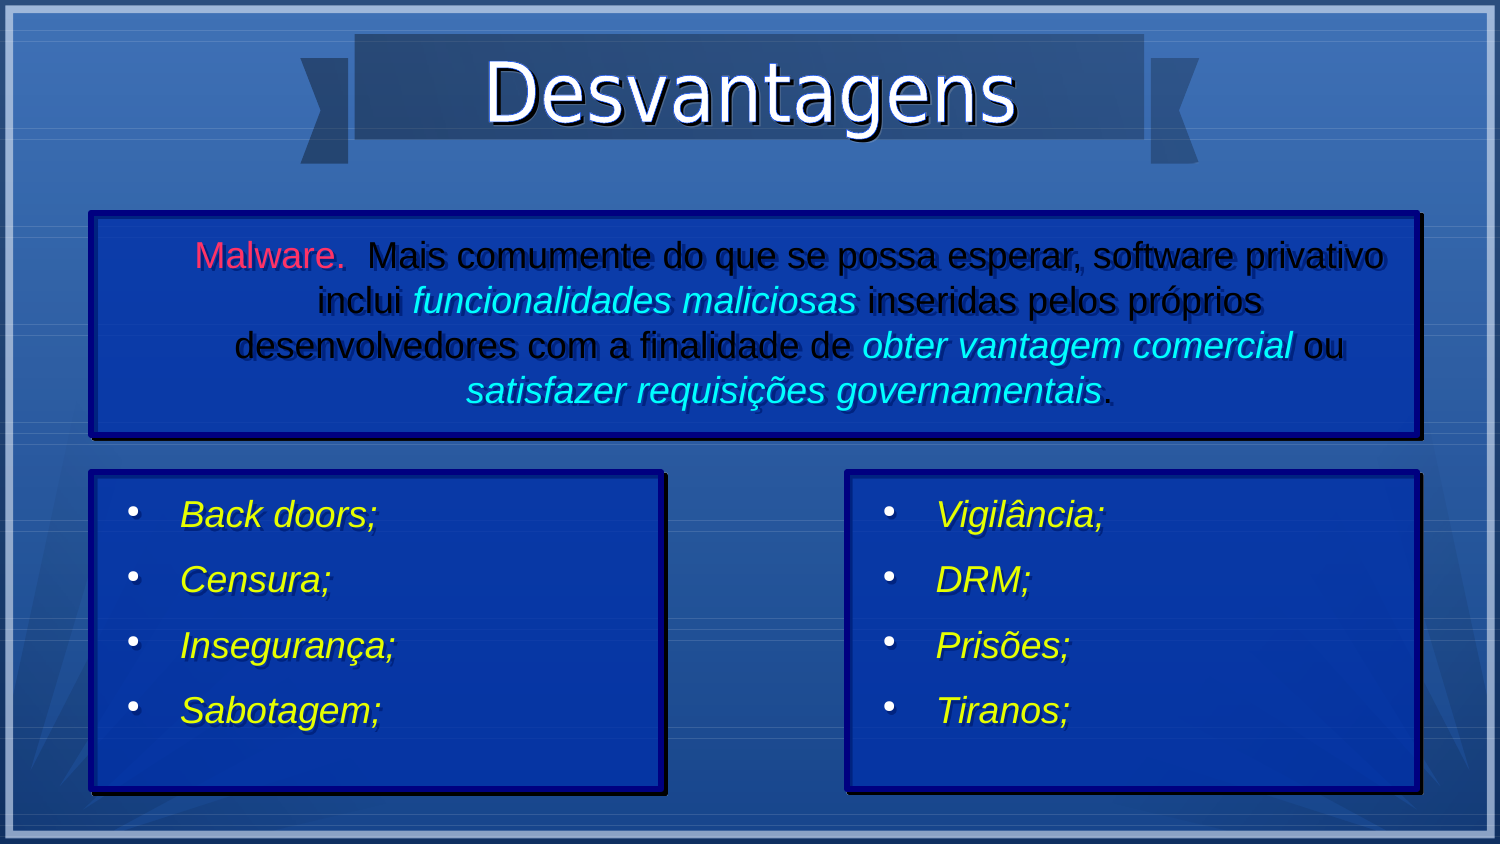

# Desvantagens
Malware. Mais comumente do que se possa esperar, software privativo inclui funcionalidades maliciosas inseridas pelos próprios desenvolvedores com a finalidade de obter vantagem comercial ou satisfazer requisições governamentais.
Back doors;
Censura;
Insegurança;
Sabotagem;
Vigilância;
DRM;
Prisões;
Tiranos;